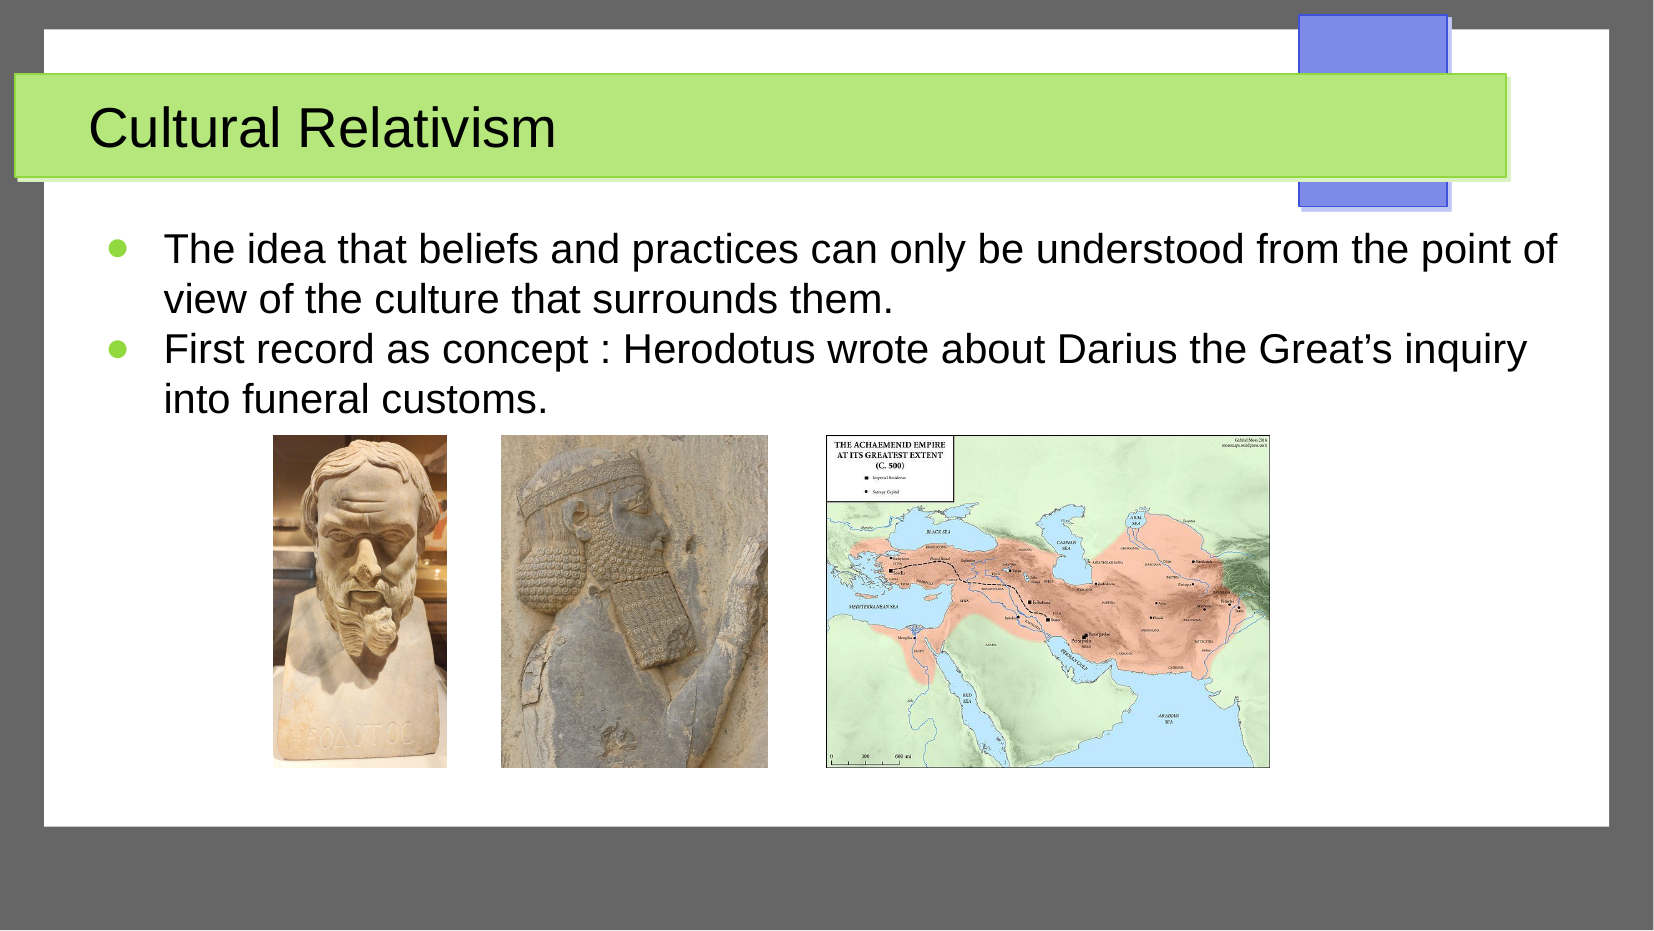

Cultural Relativism
The idea that beliefs and practices can only be understood from the point of view of the culture that surrounds them.
First record as concept : Herodotus wrote about Darius the Great’s inquiry into funeral customs.